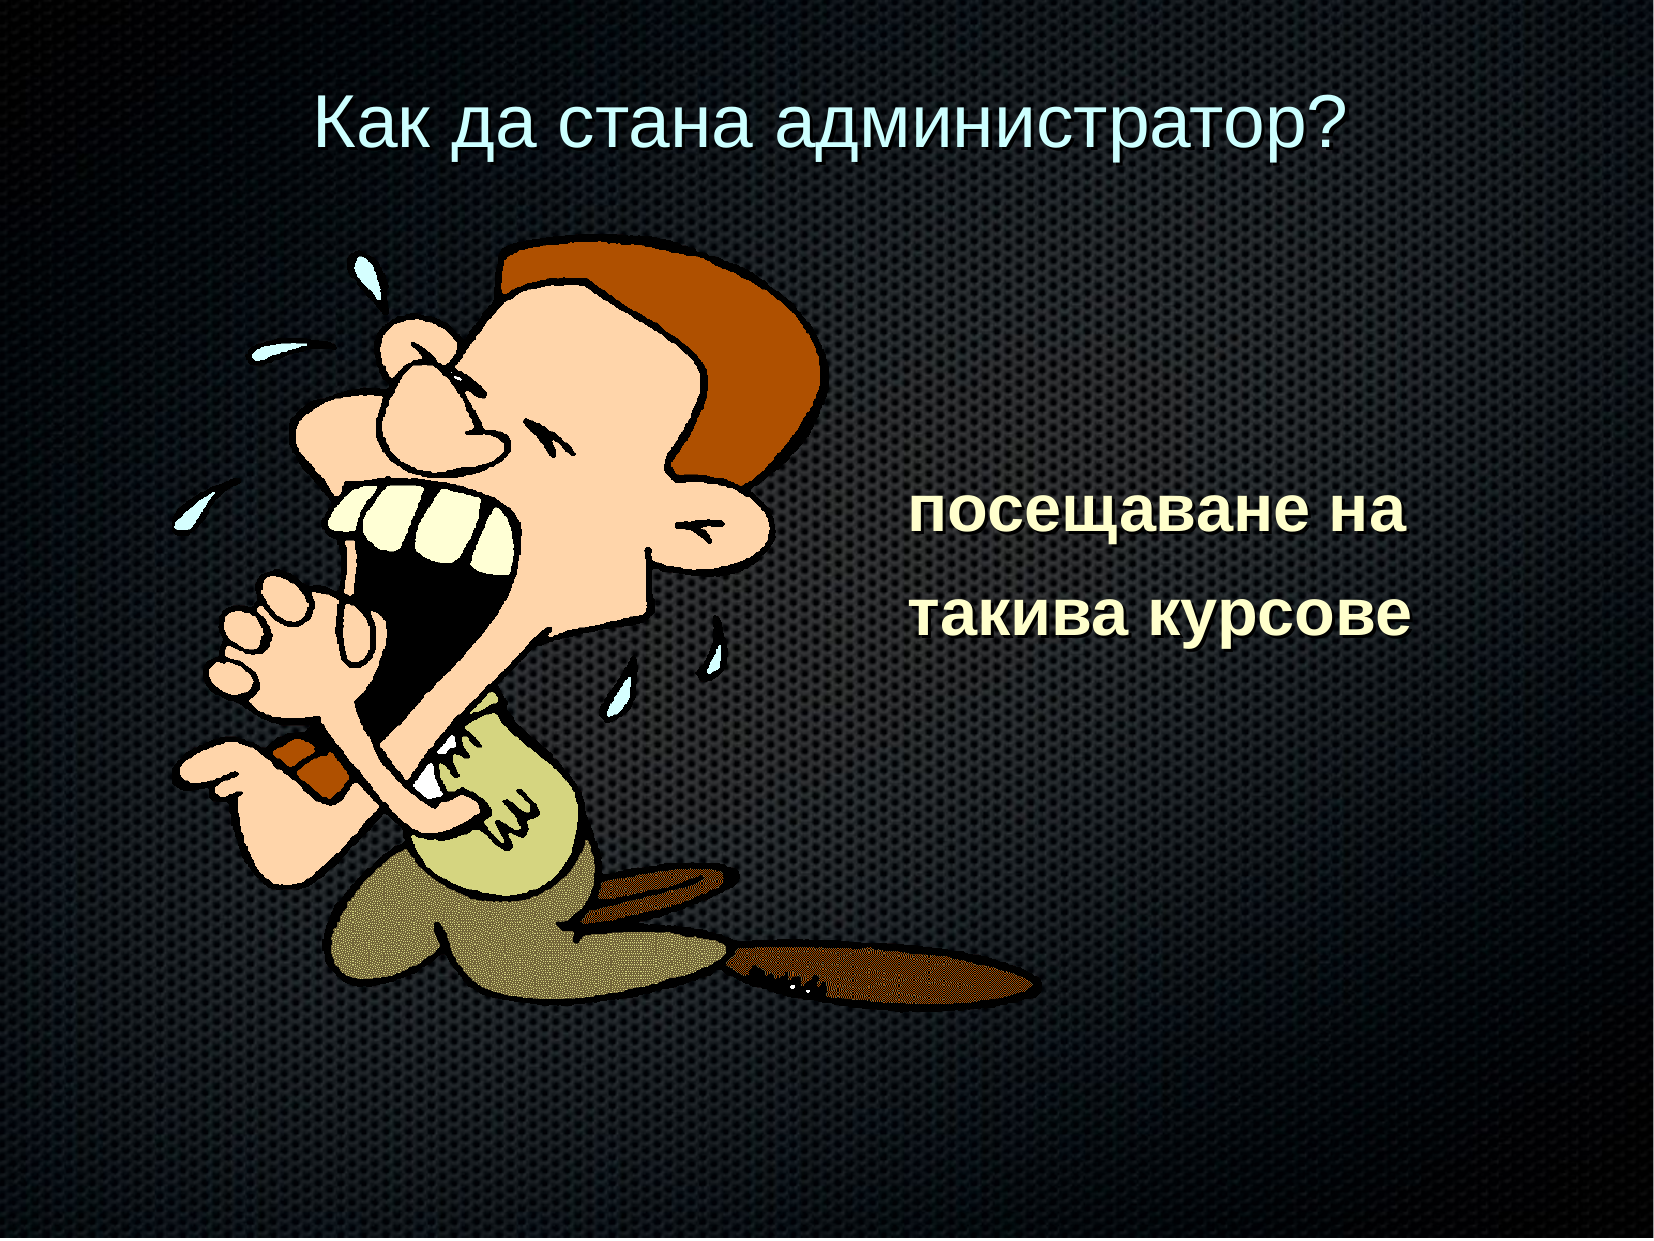

# Как да стана администратор?
 											посещаване на
 											такива курсове